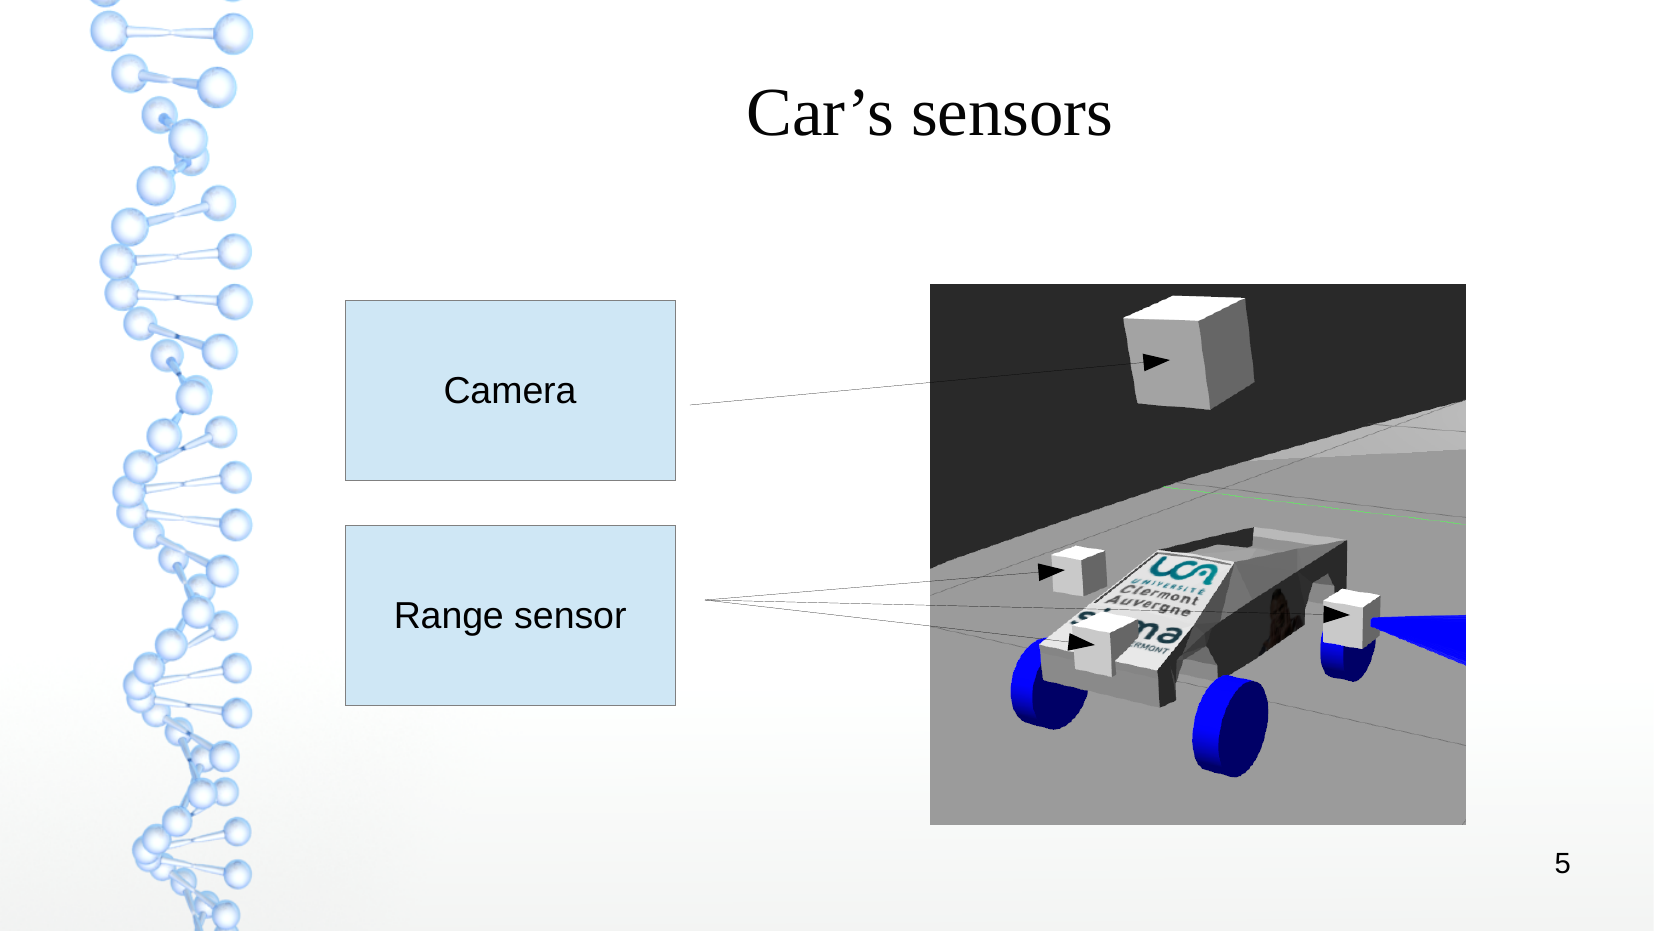

# Car’s sensors
Camera
Range sensor
5